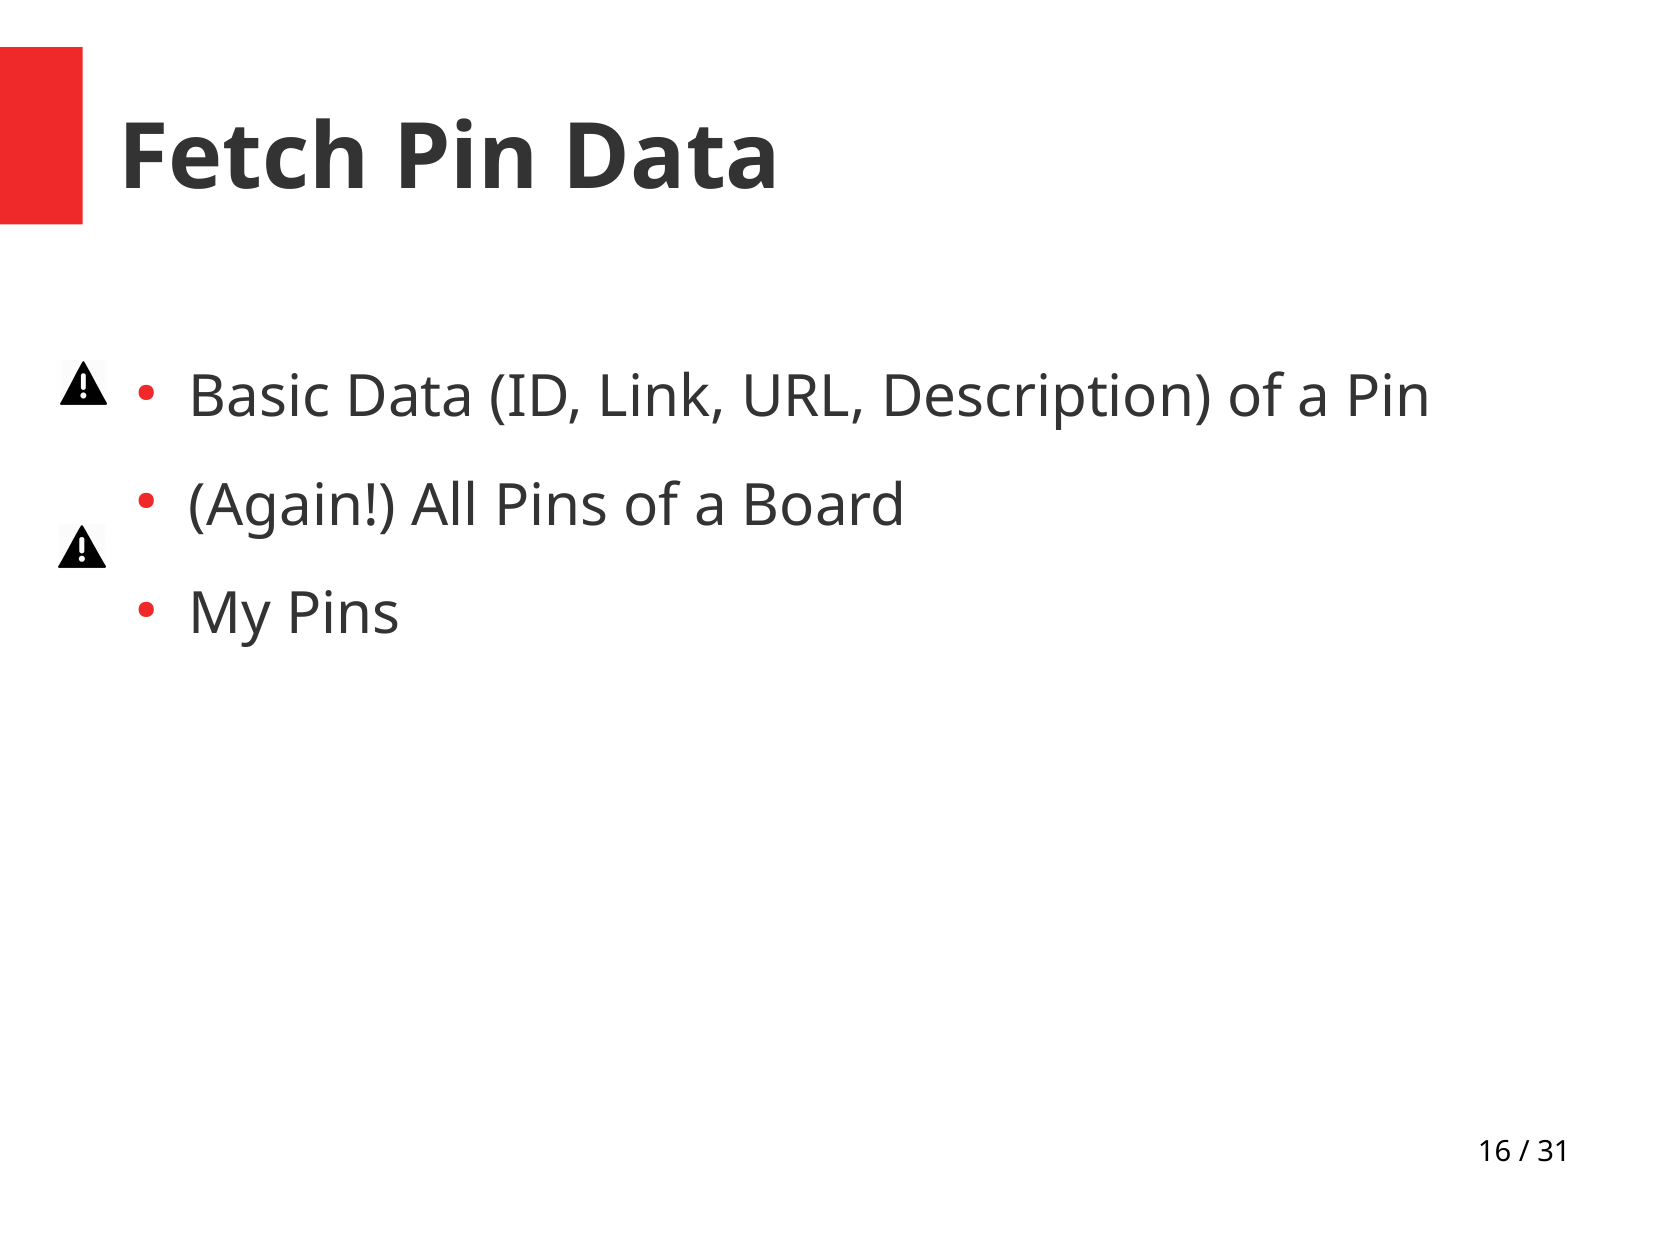

# Fetch Pin Data
Basic Data (ID, Link, URL, Description) of a Pin
(Again!) All Pins of a Board
My Pins
16